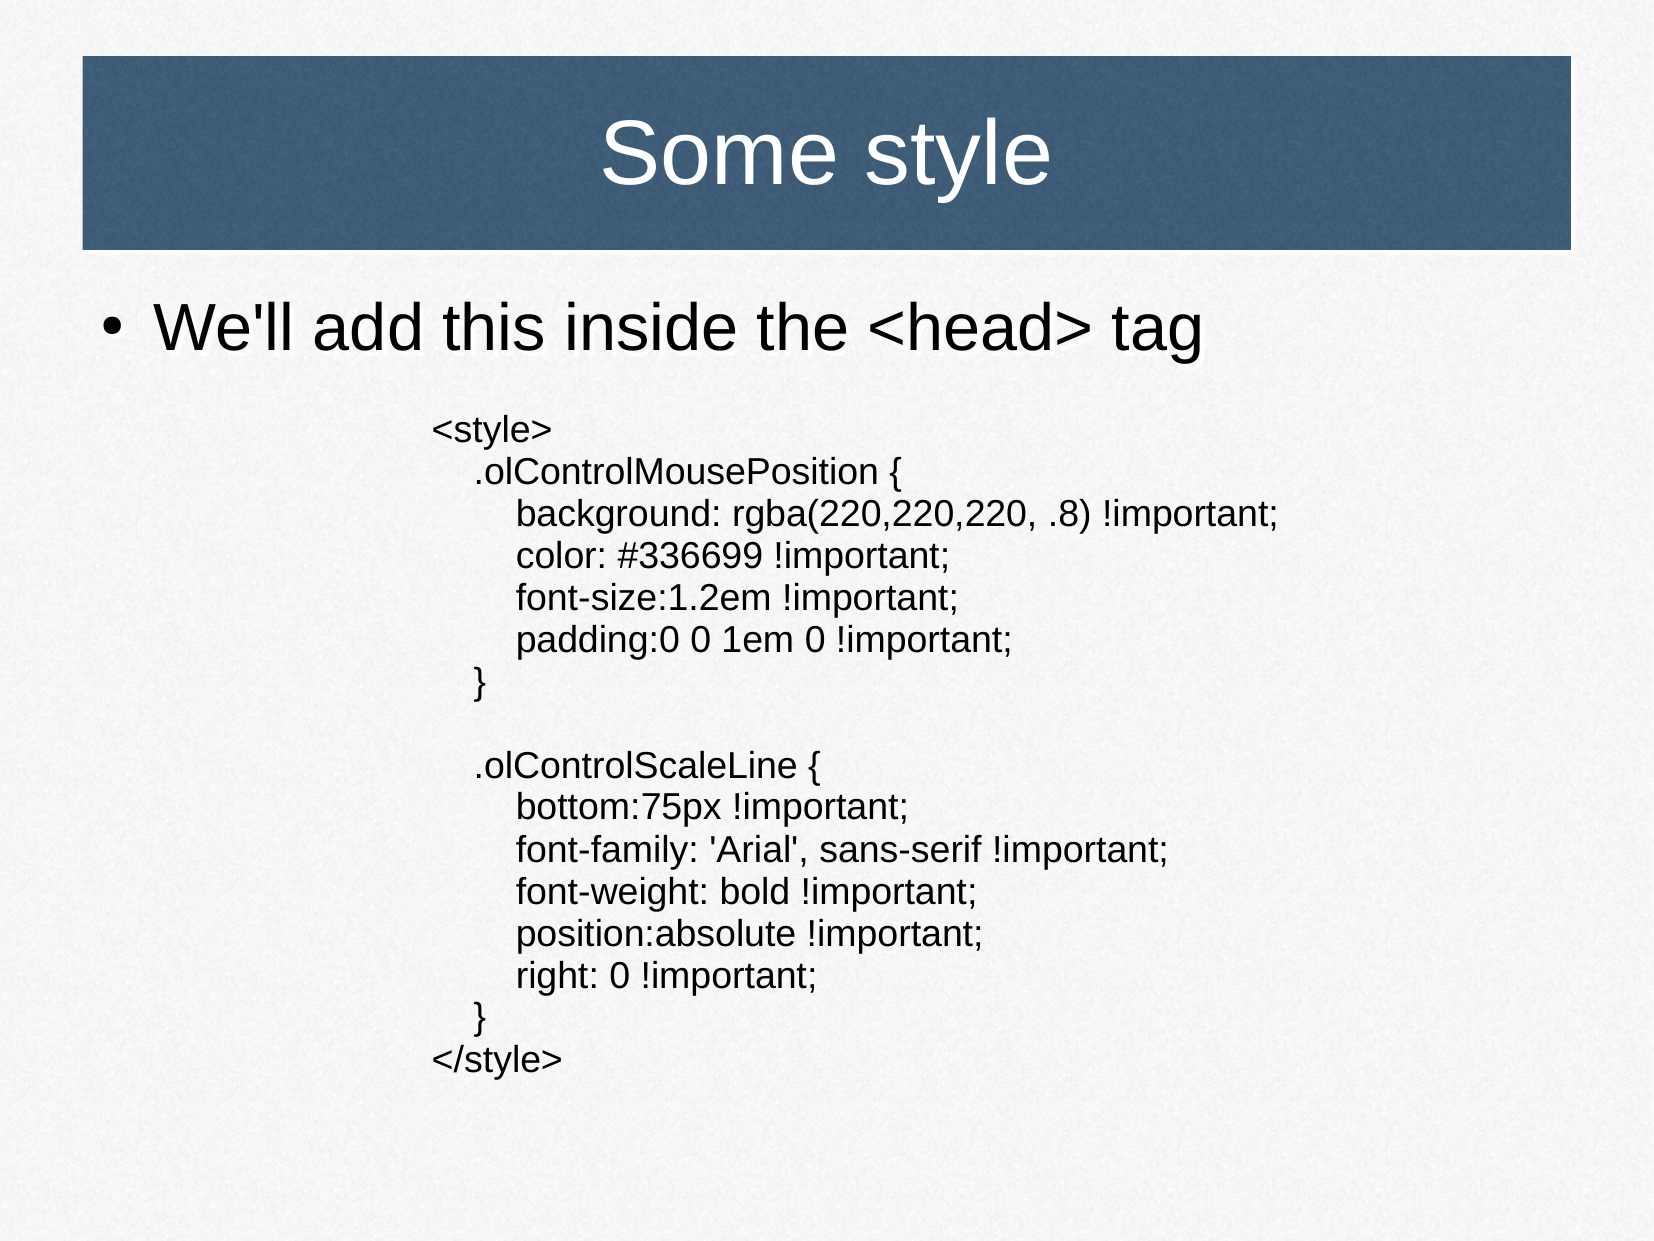

# Some style
We'll add this inside the <head> tag
 <style>
 .olControlMousePosition {
 background: rgba(220,220,220, .8) !important;
 color: #336699 !important;
 font-size:1.2em !important;
 padding:0 0 1em 0 !important;
 }
 .olControlScaleLine {
 bottom:75px !important;
 font-family: 'Arial', sans-serif !important;
 font-weight: bold !important;
 position:absolute !important;
 right: 0 !important;
 }
 </style>